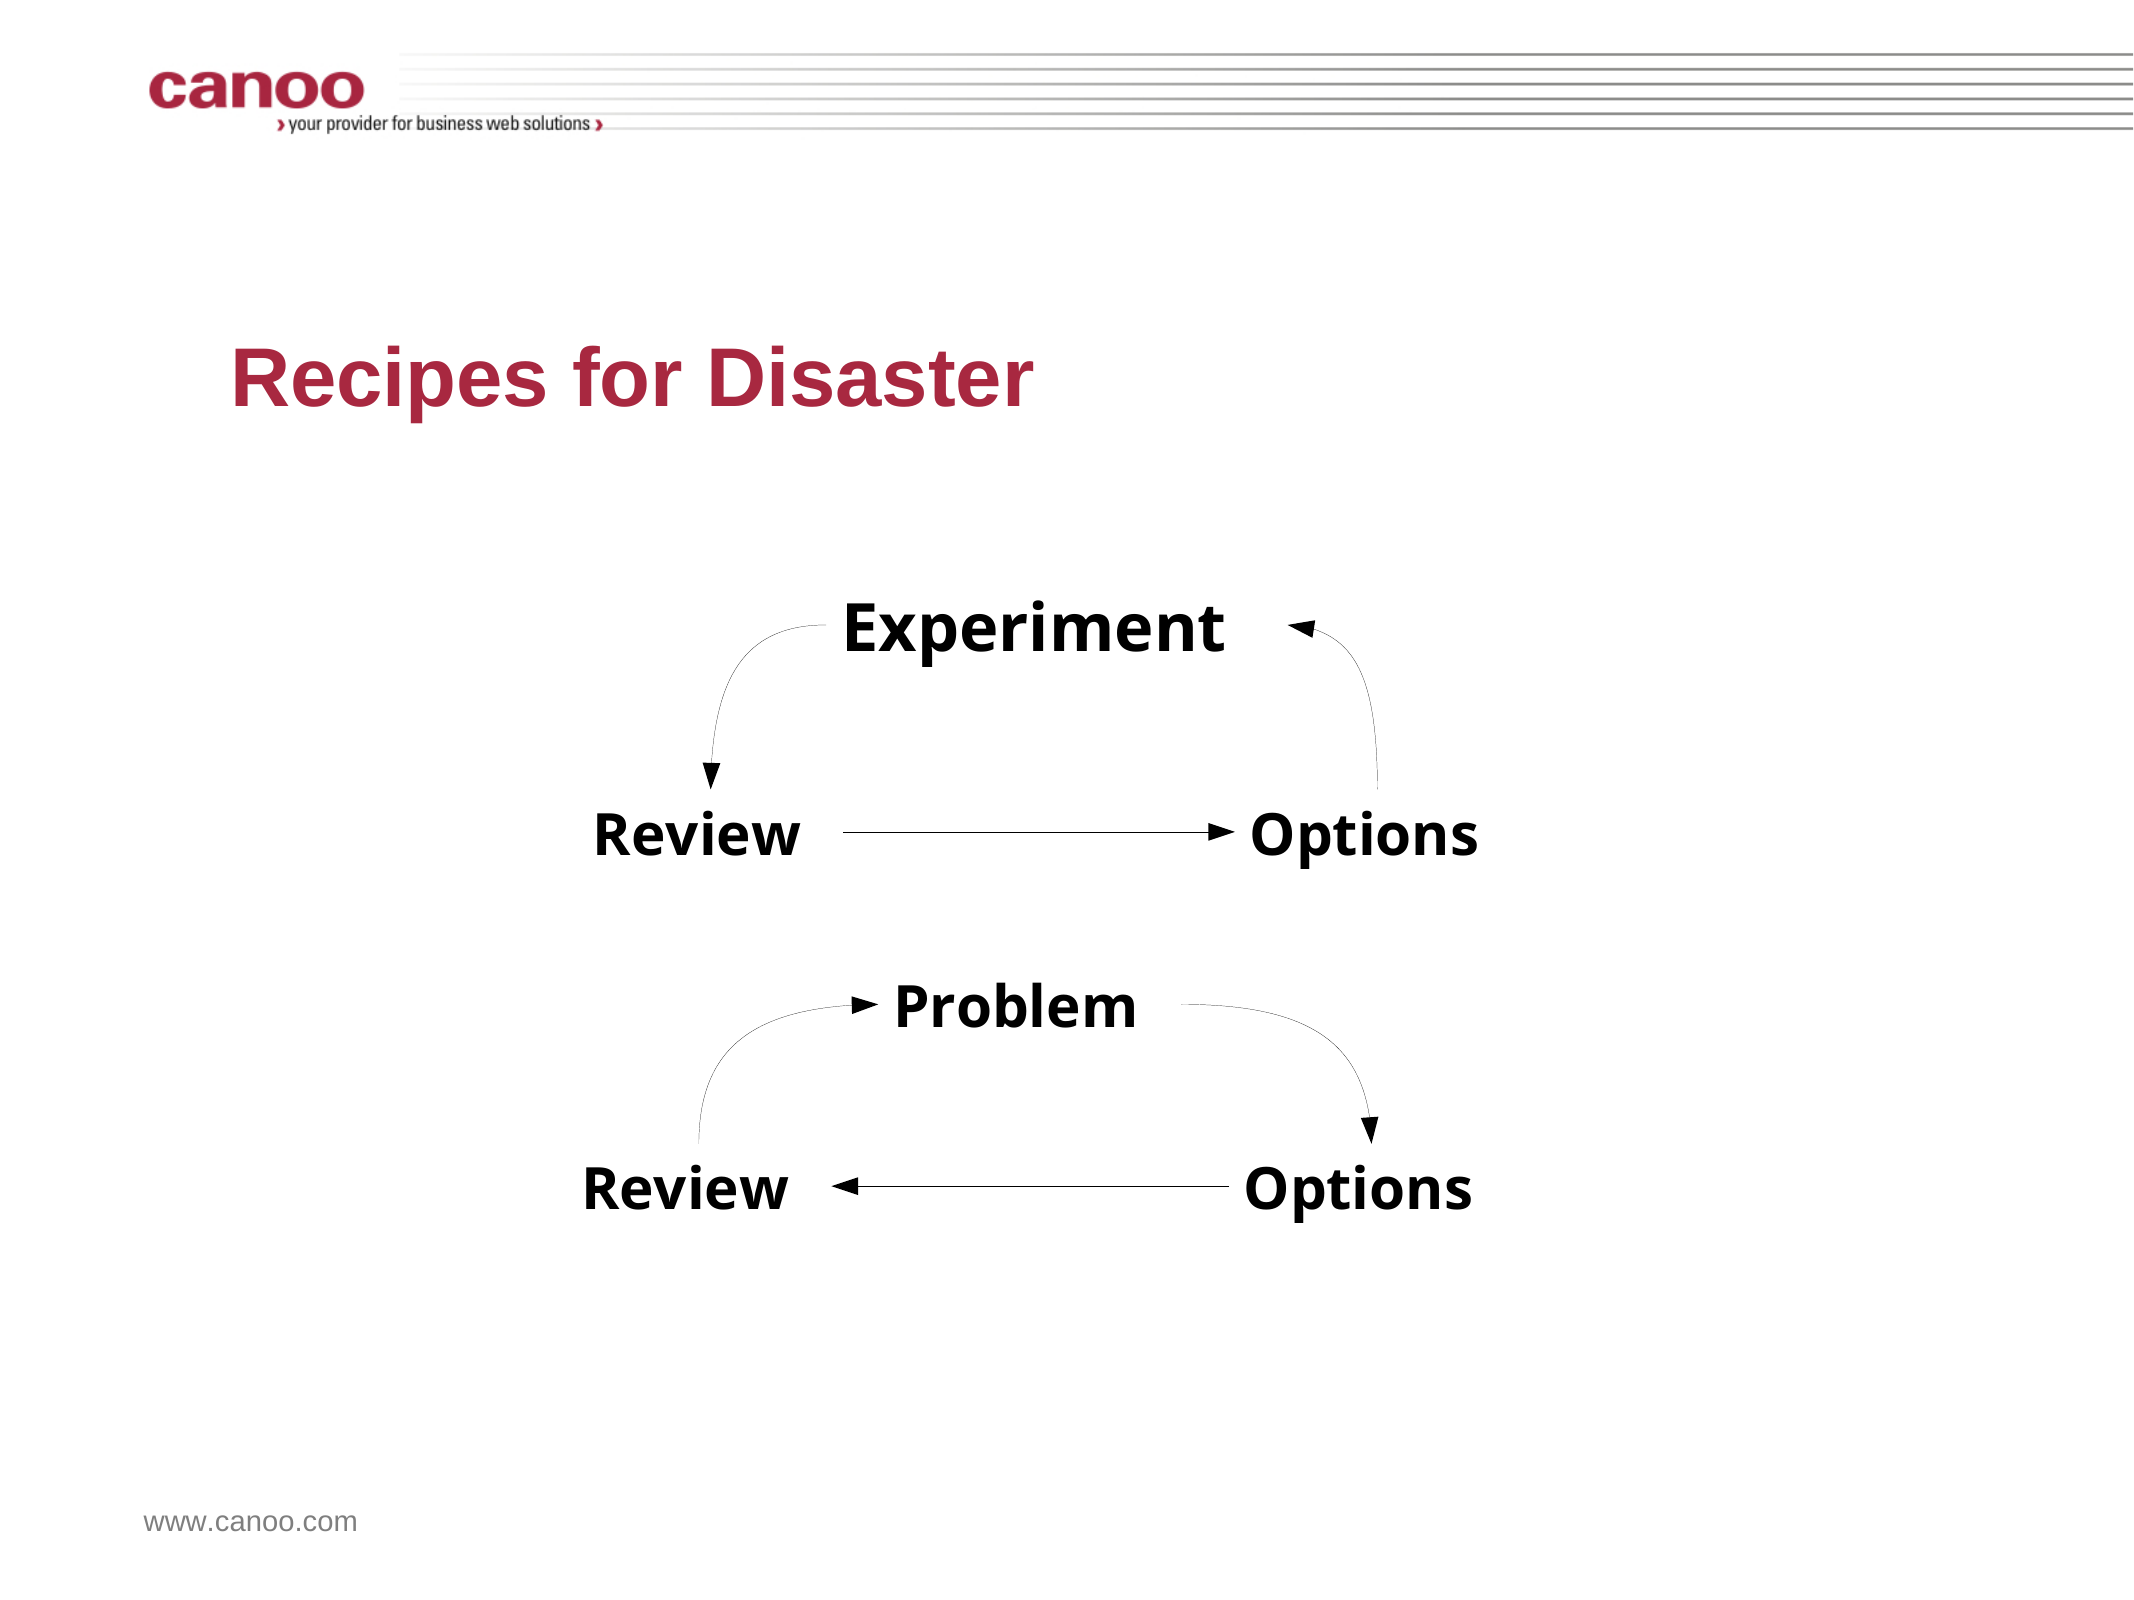

# Recipes for Disaster
Experiment
Review
Options
Problem
Review
Options